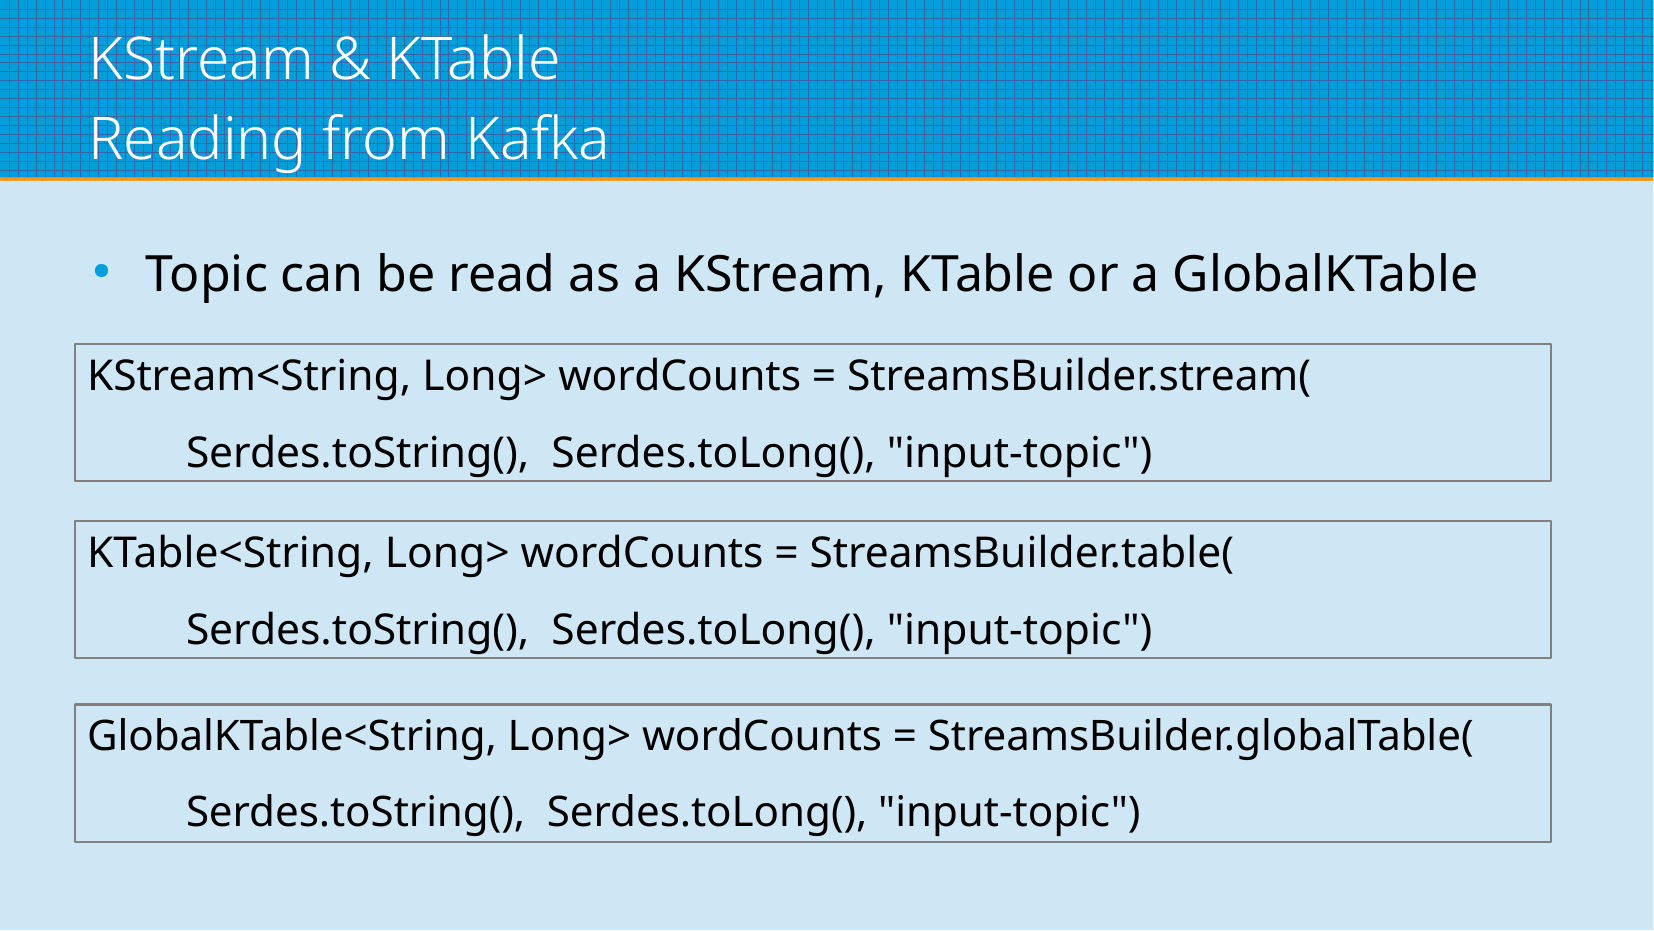

# KStream & KTable Reading from Kafka
Topic can be read as a KStream, KTable or a GlobalKTable
 KStream<String, Long> wordCounts = StreamsBuilder.stream(
 Serdes.toString(), Serdes.toLong(), "input-topic")
 KTable<String, Long> wordCounts = StreamsBuilder.table(
 Serdes.toString(), Serdes.toLong(), "input-topic")
 GlobalKTable<String, Long> wordCounts = StreamsBuilder.globalTable(
 Serdes.toString(), Serdes.toLong(), "input-topic")